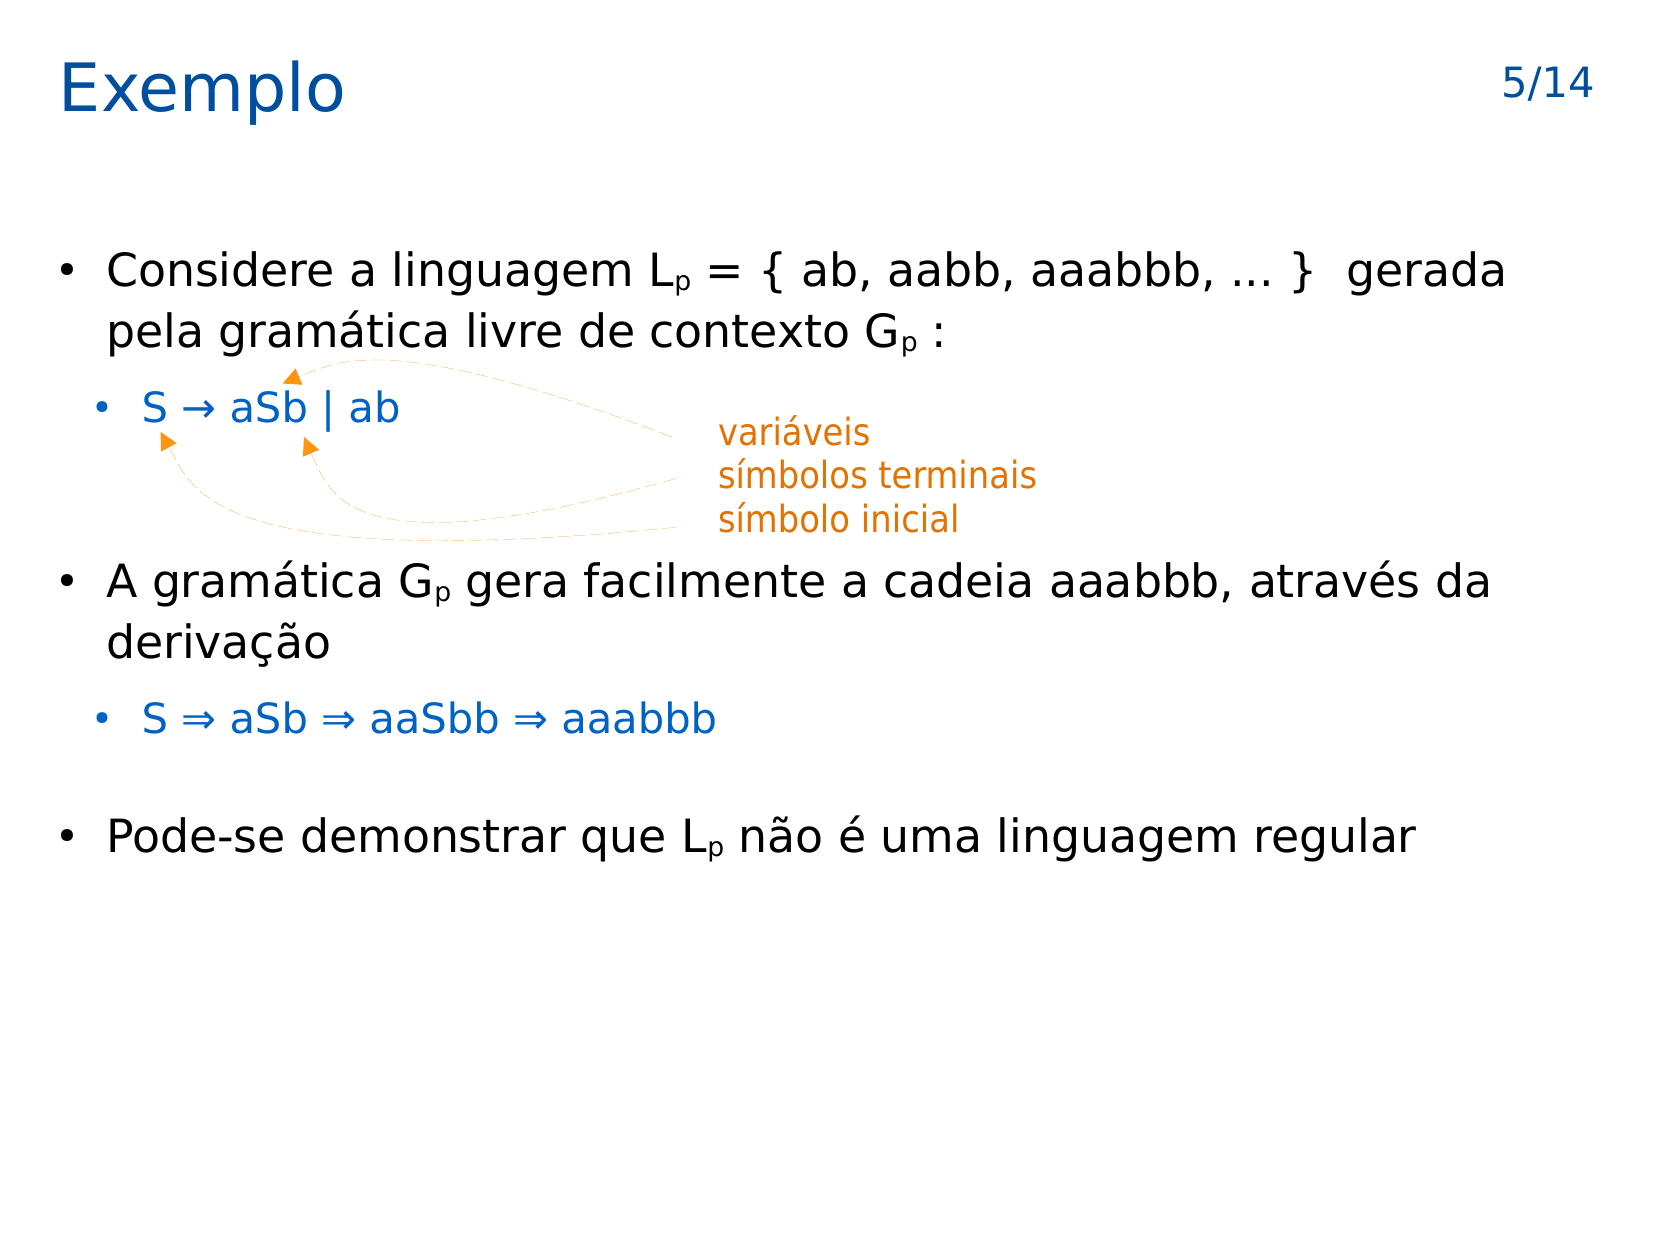

# Exemplo
5
Considere a linguagem Lp = { ab, aabb, aaabbb, ... } gerada pela gramática livre de contexto Gp :
S → aSb | ab
A gramática Gp gera facilmente a cadeia aaabbb, através da derivação
S ⇒ aSb ⇒ aaSbb ⇒ aaabbb
Pode-se demonstrar que Lp não é uma linguagem regular
variáveis
símbolos terminais
símbolo inicial